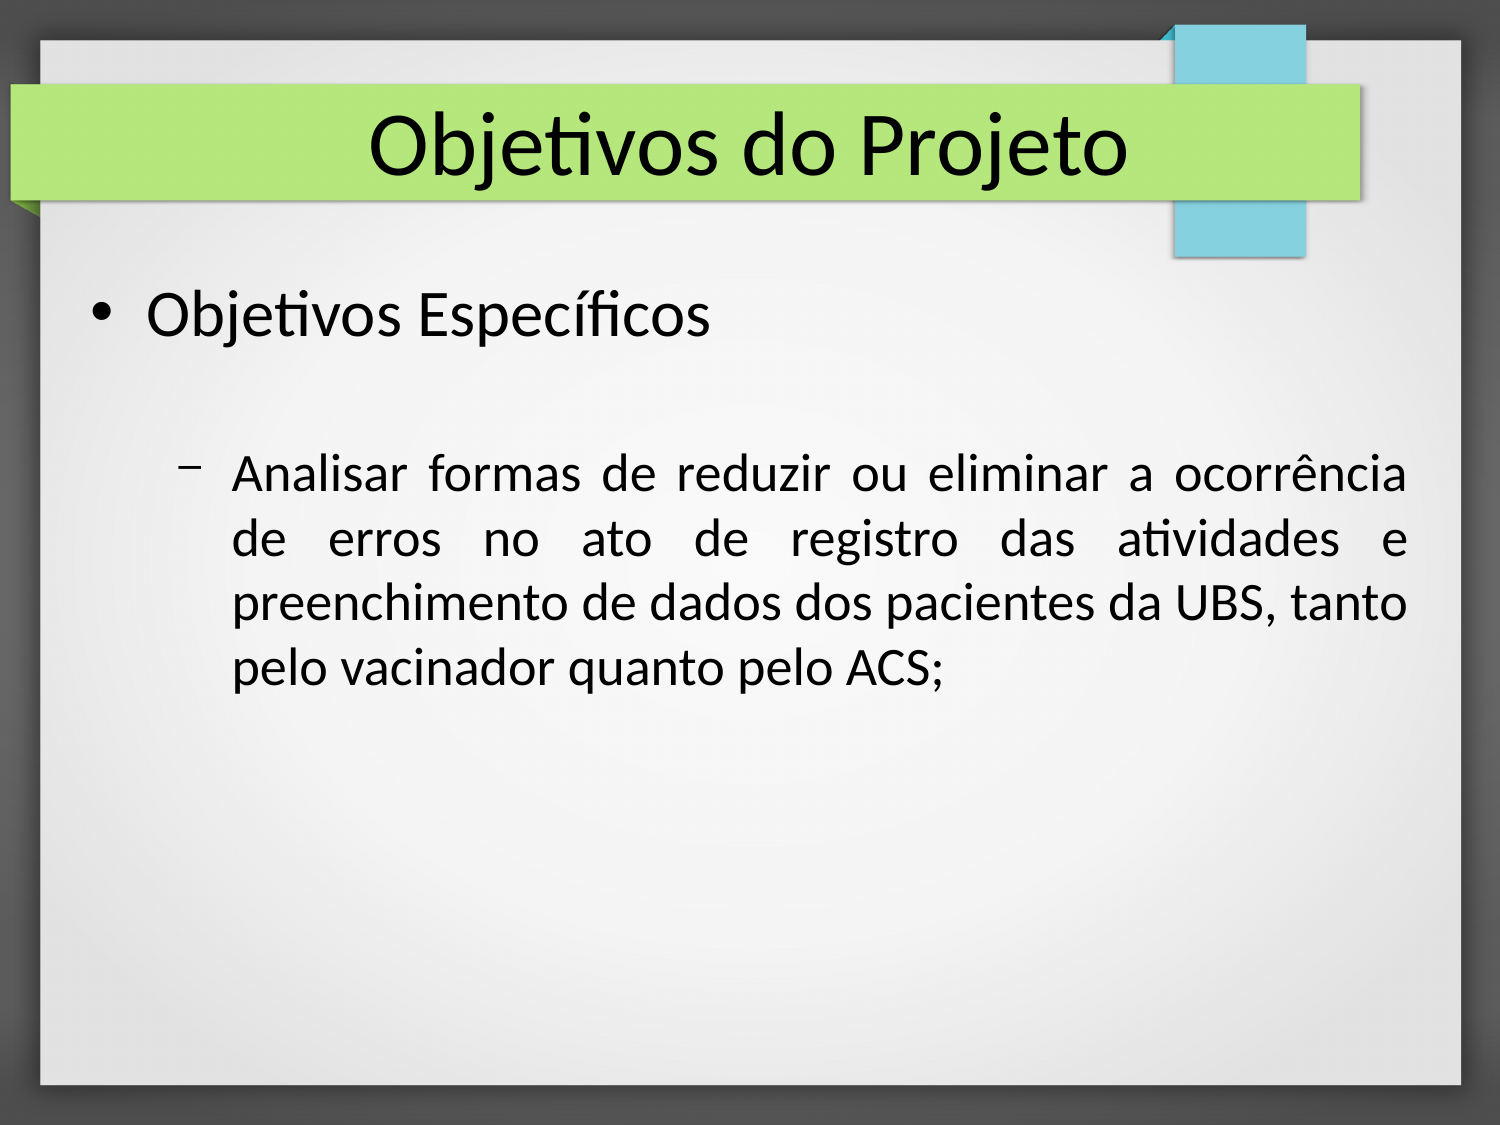

# Objetivos do Projeto
Objetivos Específicos
Analisar formas de reduzir ou eliminar a ocorrência de erros no ato de registro das atividades e preenchimento de dados dos pacientes da UBS, tanto pelo vacinador quanto pelo ACS;